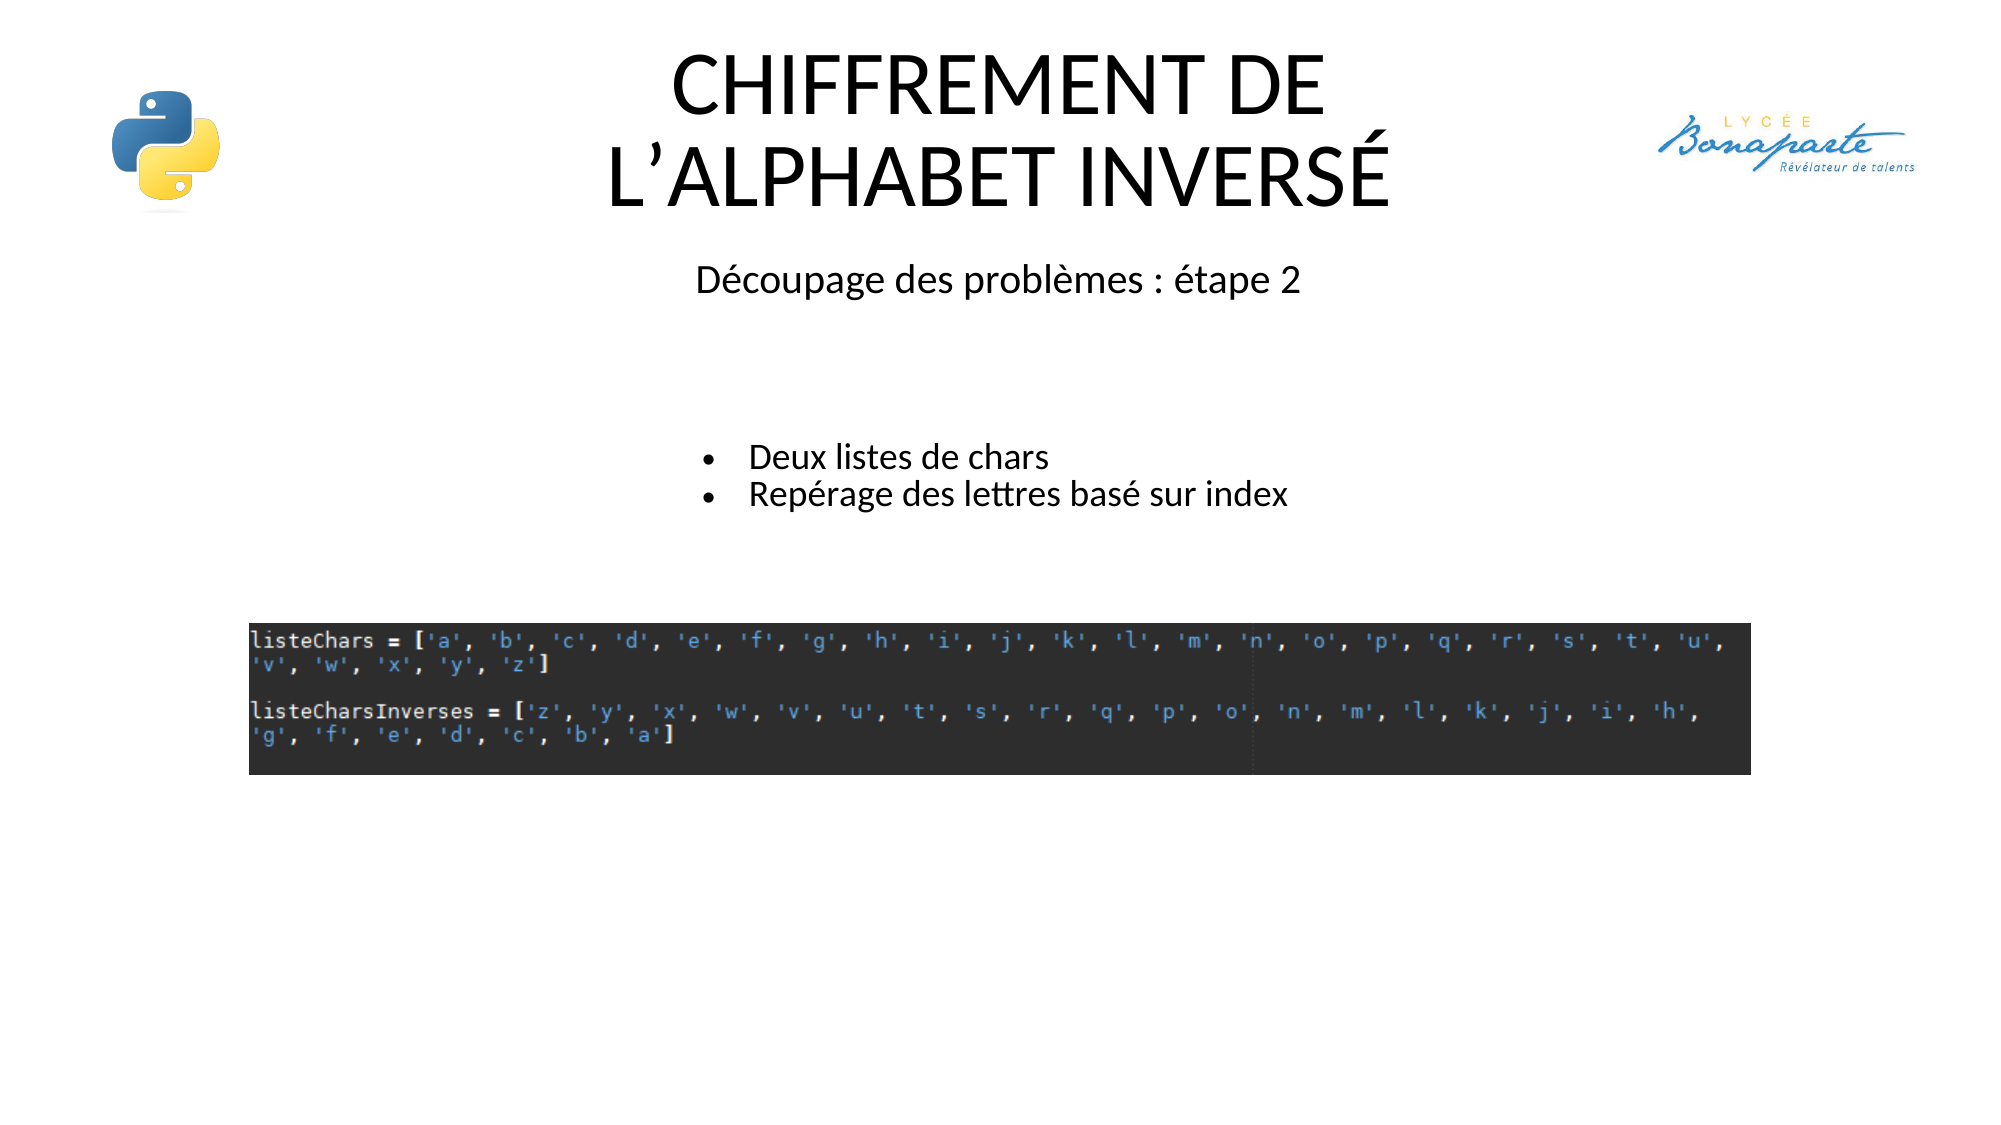

CHIFFREMENT DE L’ALPHABET INVERSÉ
Découpage des problèmes : étape 2
Deux listes de chars
Repérage des lettres basé sur index